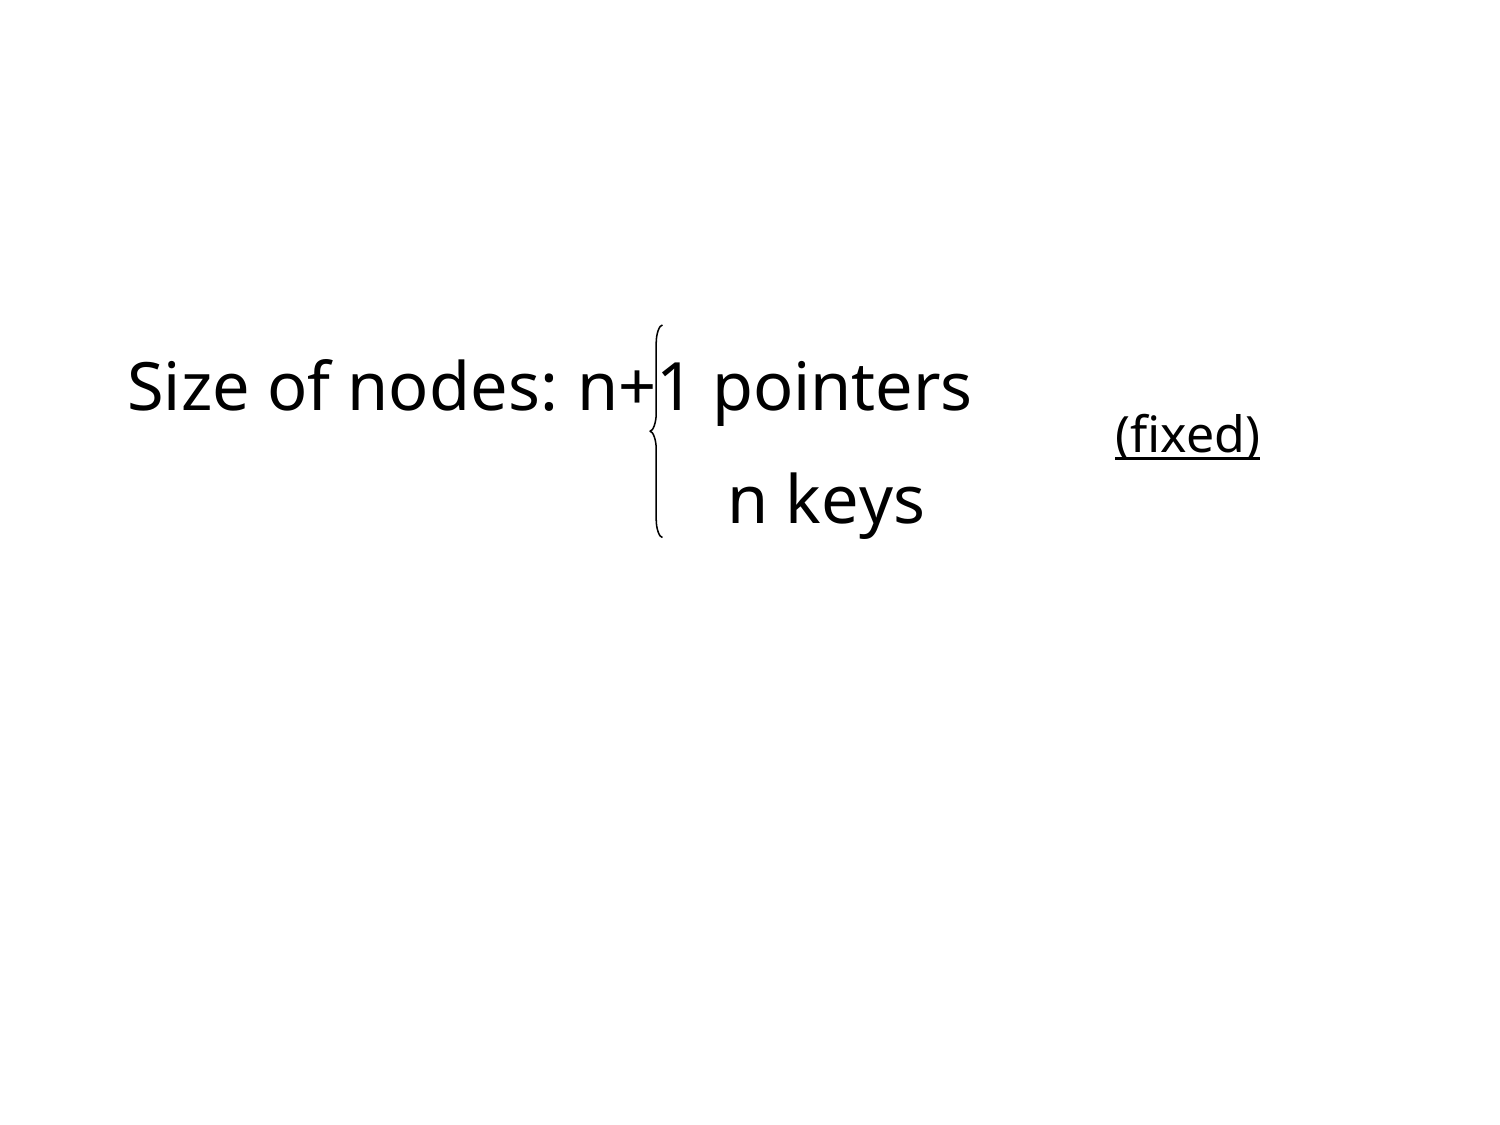

# Size of nodes:	n+1 pointers
					n keys
(fixed)